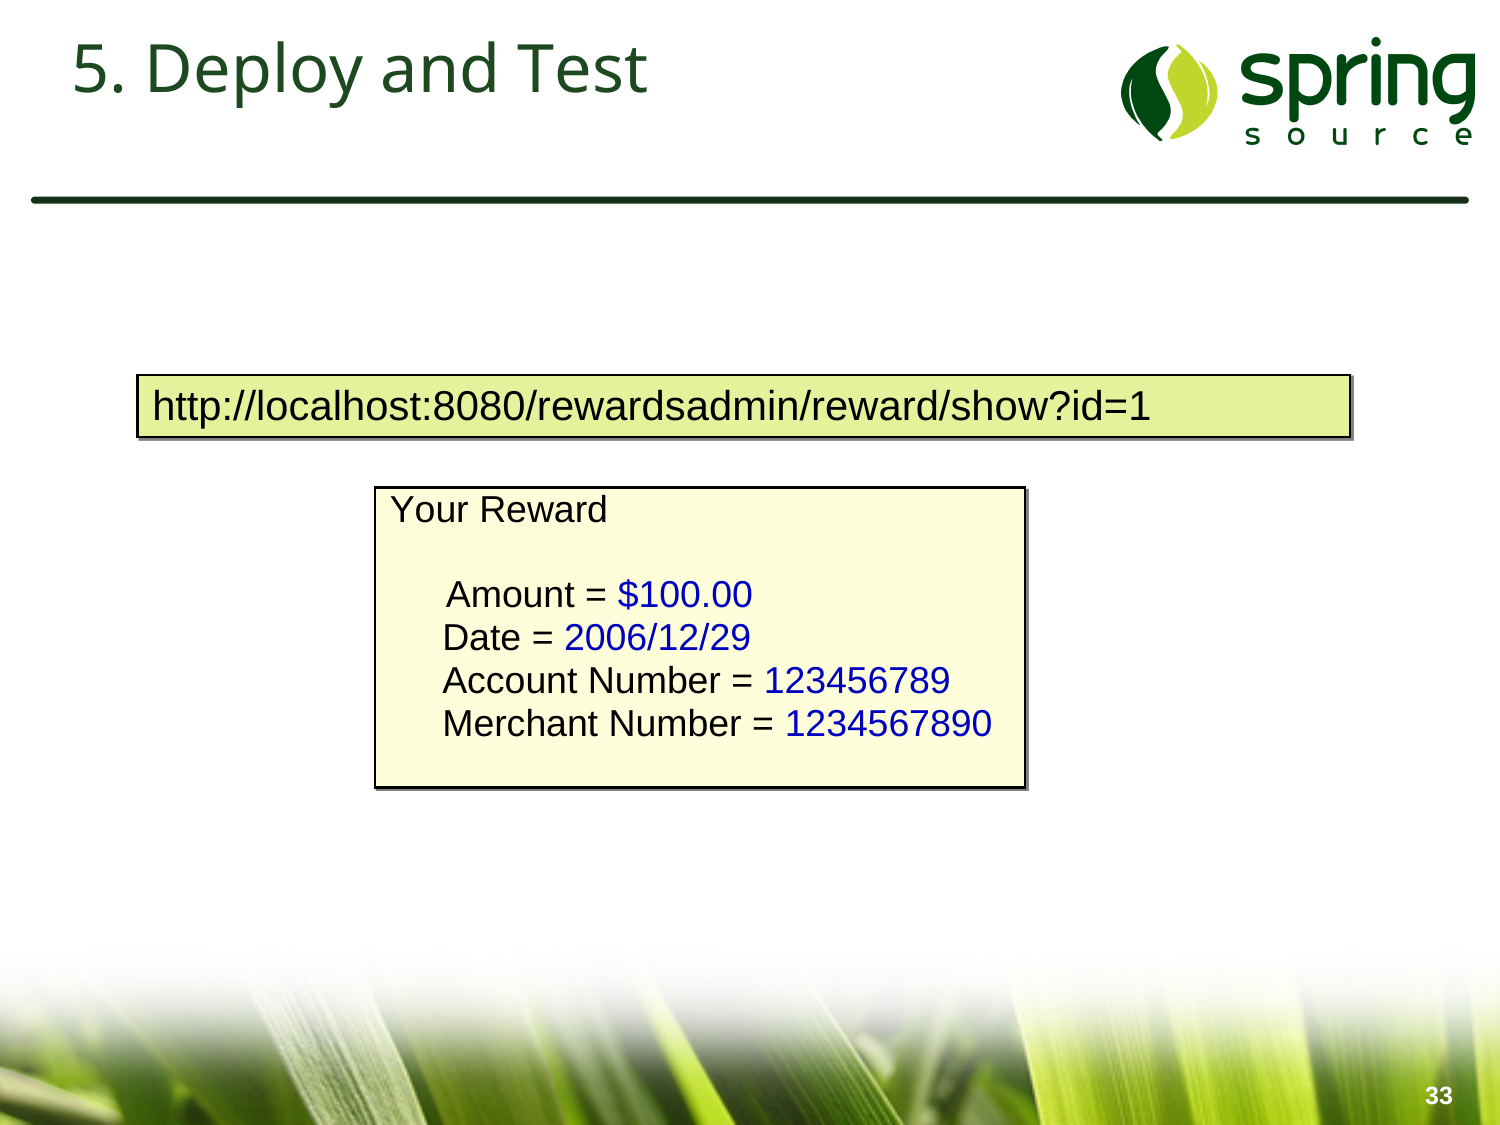

# 5. Deploy and Test
http://localhost:8080/rewardsadmin/reward/show?id=1
Your Reward
	Amount = $100.00
 Date = 2006/12/29
 Account Number = 123456789
 Merchant Number = 1234567890